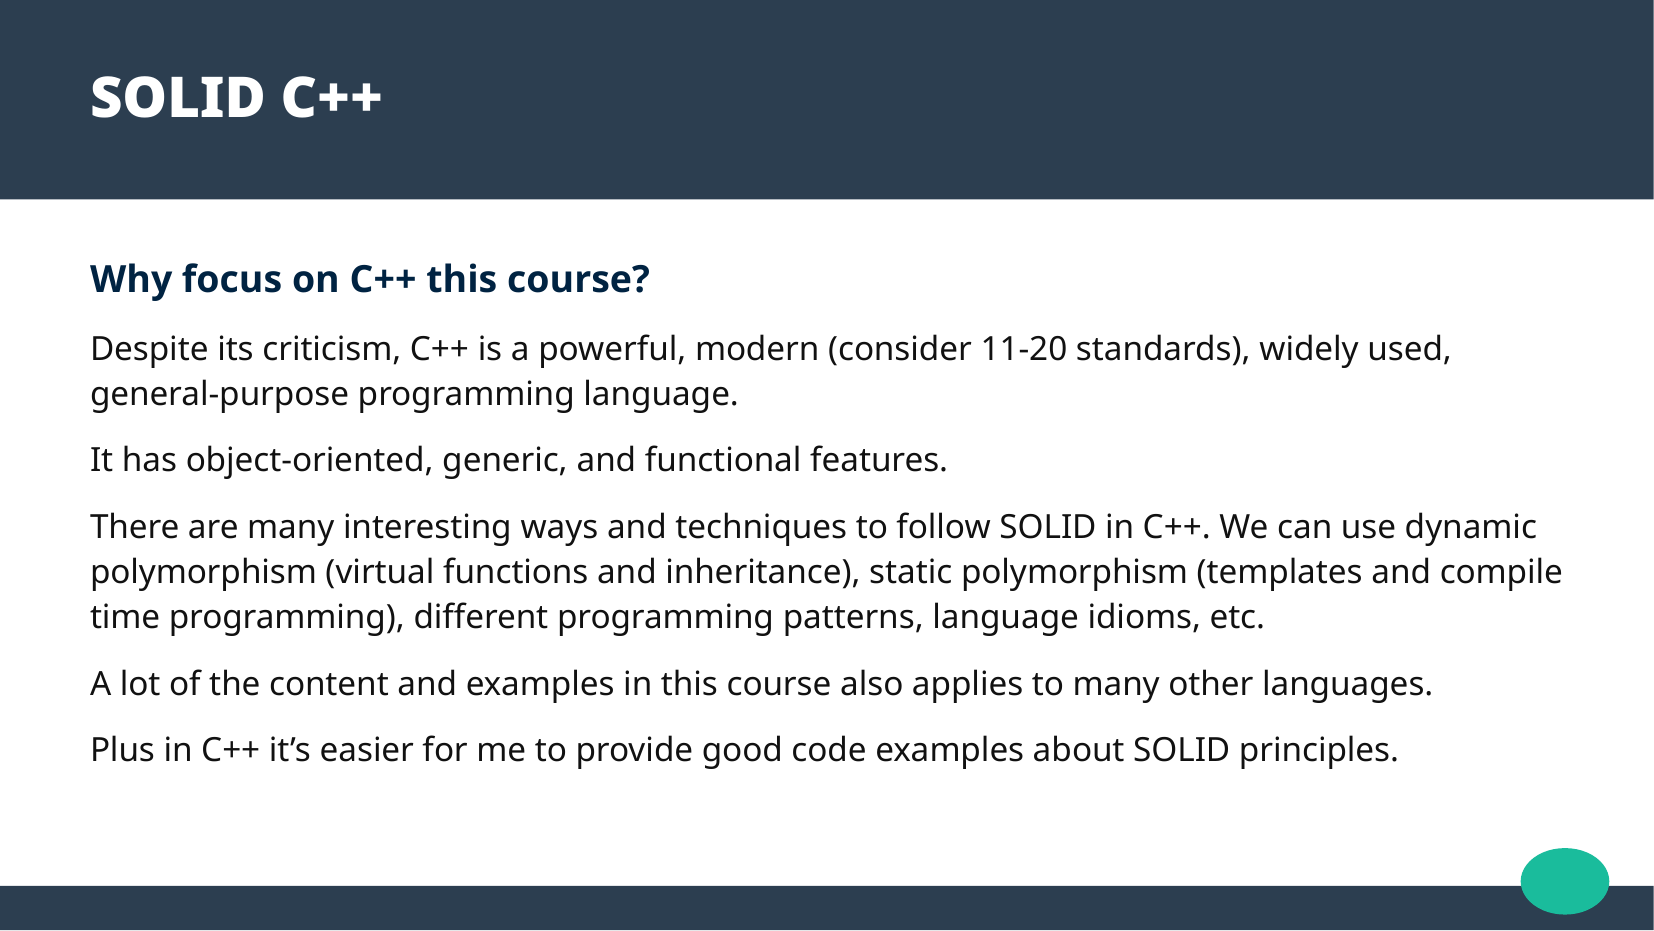

# SOLID C++
Why focus on C++ this course?
Despite its criticism, C++ is a powerful, modern (consider 11-20 standards), widely used, general-purpose programming language.
It has object-oriented, generic, and functional features.
There are many interesting ways and techniques to follow SOLID in C++. We can use dynamic polymorphism (virtual functions and inheritance), static polymorphism (templates and compile time programming), different programming patterns, language idioms, etc.
A lot of the content and examples in this course also applies to many other languages.
Plus in C++ it’s easier for me to provide good code examples about SOLID principles.